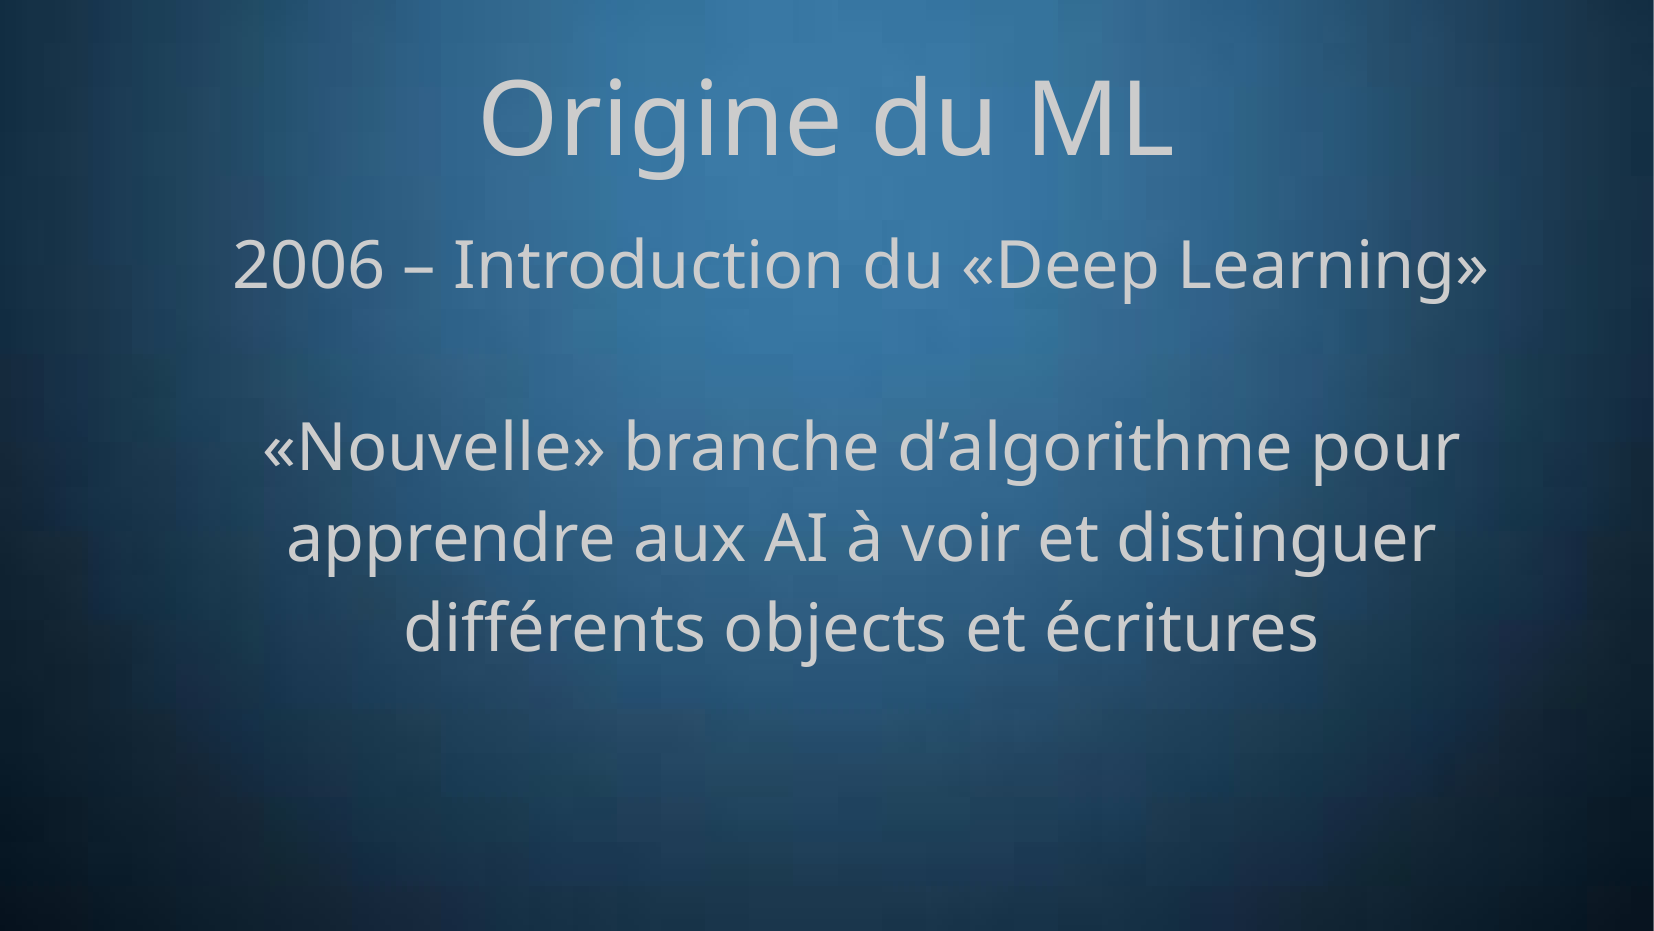

# Origine du ML
2006 – Introduction du «Deep Learning»
«Nouvelle» branche d’algorithme pour apprendre aux AI à voir et distinguer différents objects et écritures